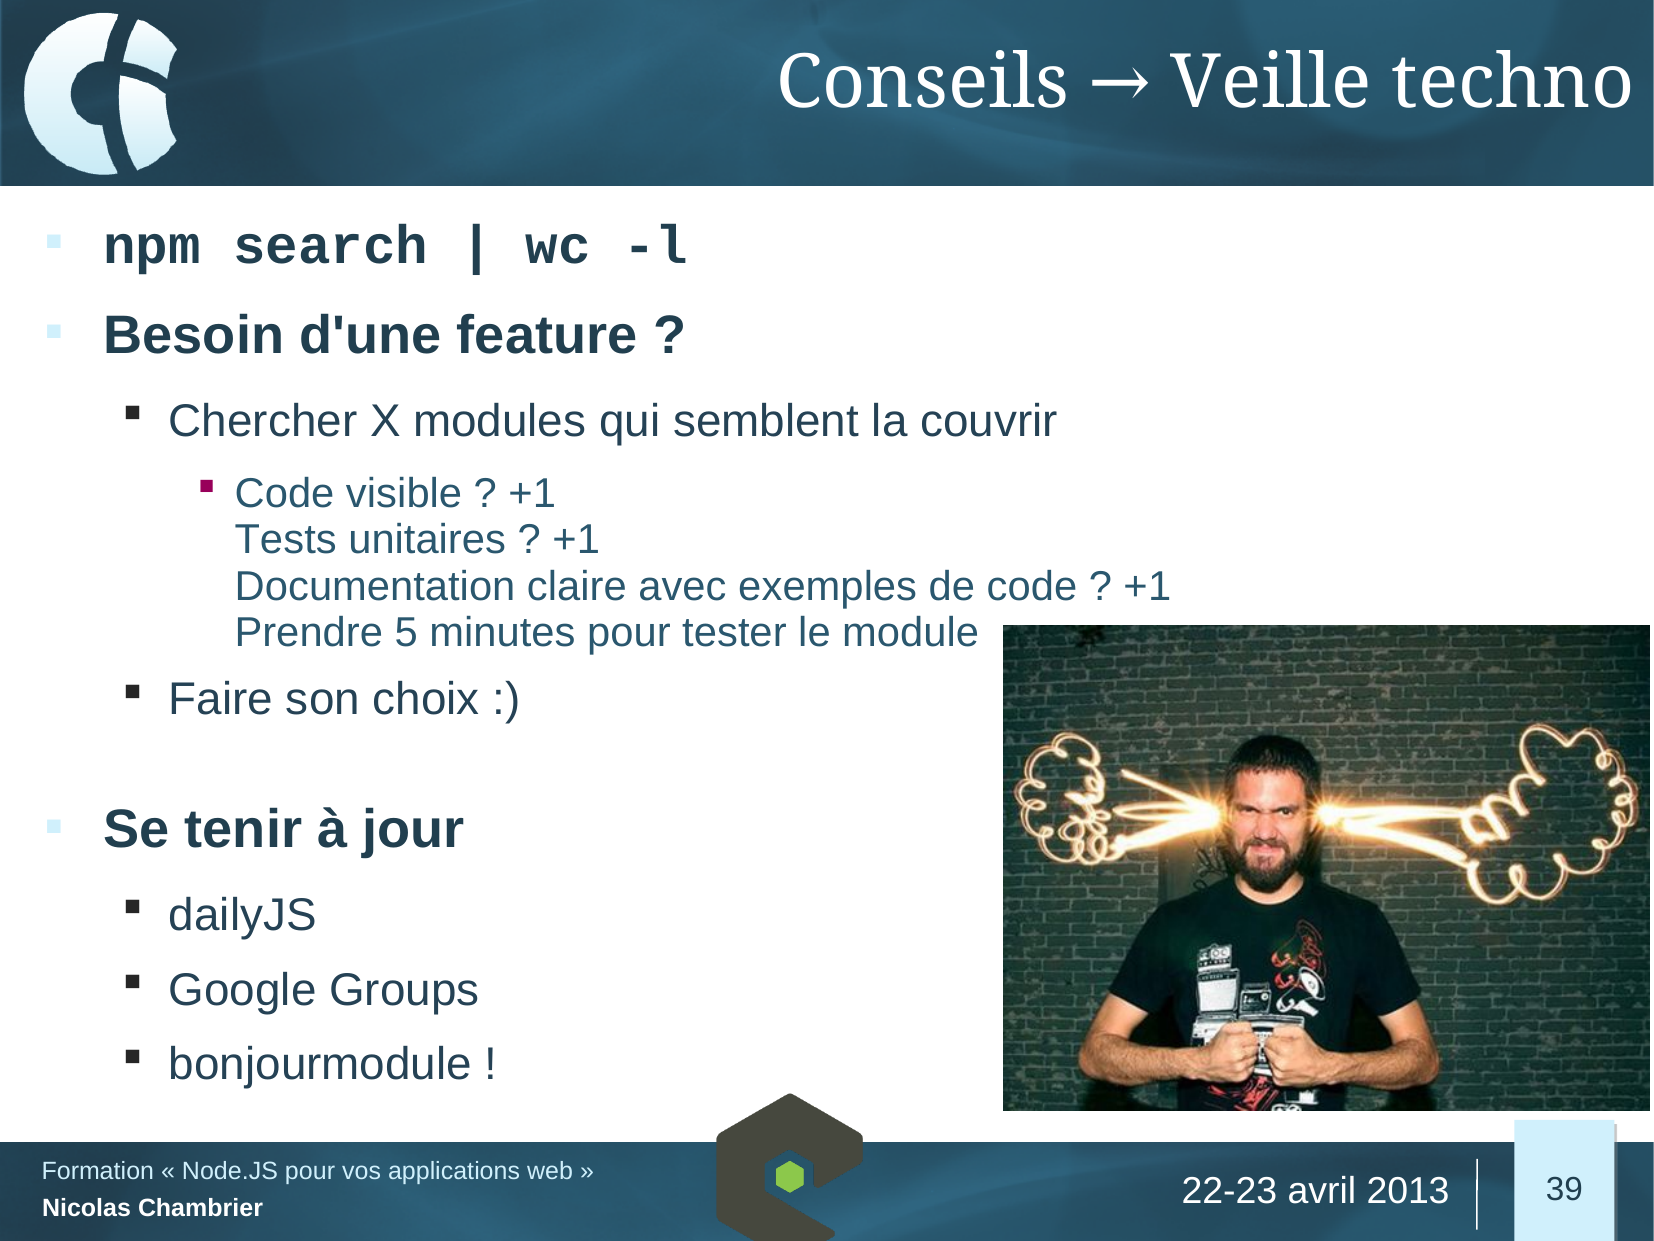

Conseils → Veille techno
# npm search | wc -l
Besoin d'une feature ?
Chercher X modules qui semblent la couvrir
Code visible ? +1
Tests unitaires ? +1
Documentation claire avec exemples de code ? +1
Prendre 5 minutes pour tester le module
Faire son choix :)
Se tenir à jour
dailyJS
Google Groups
bonjourmodule !